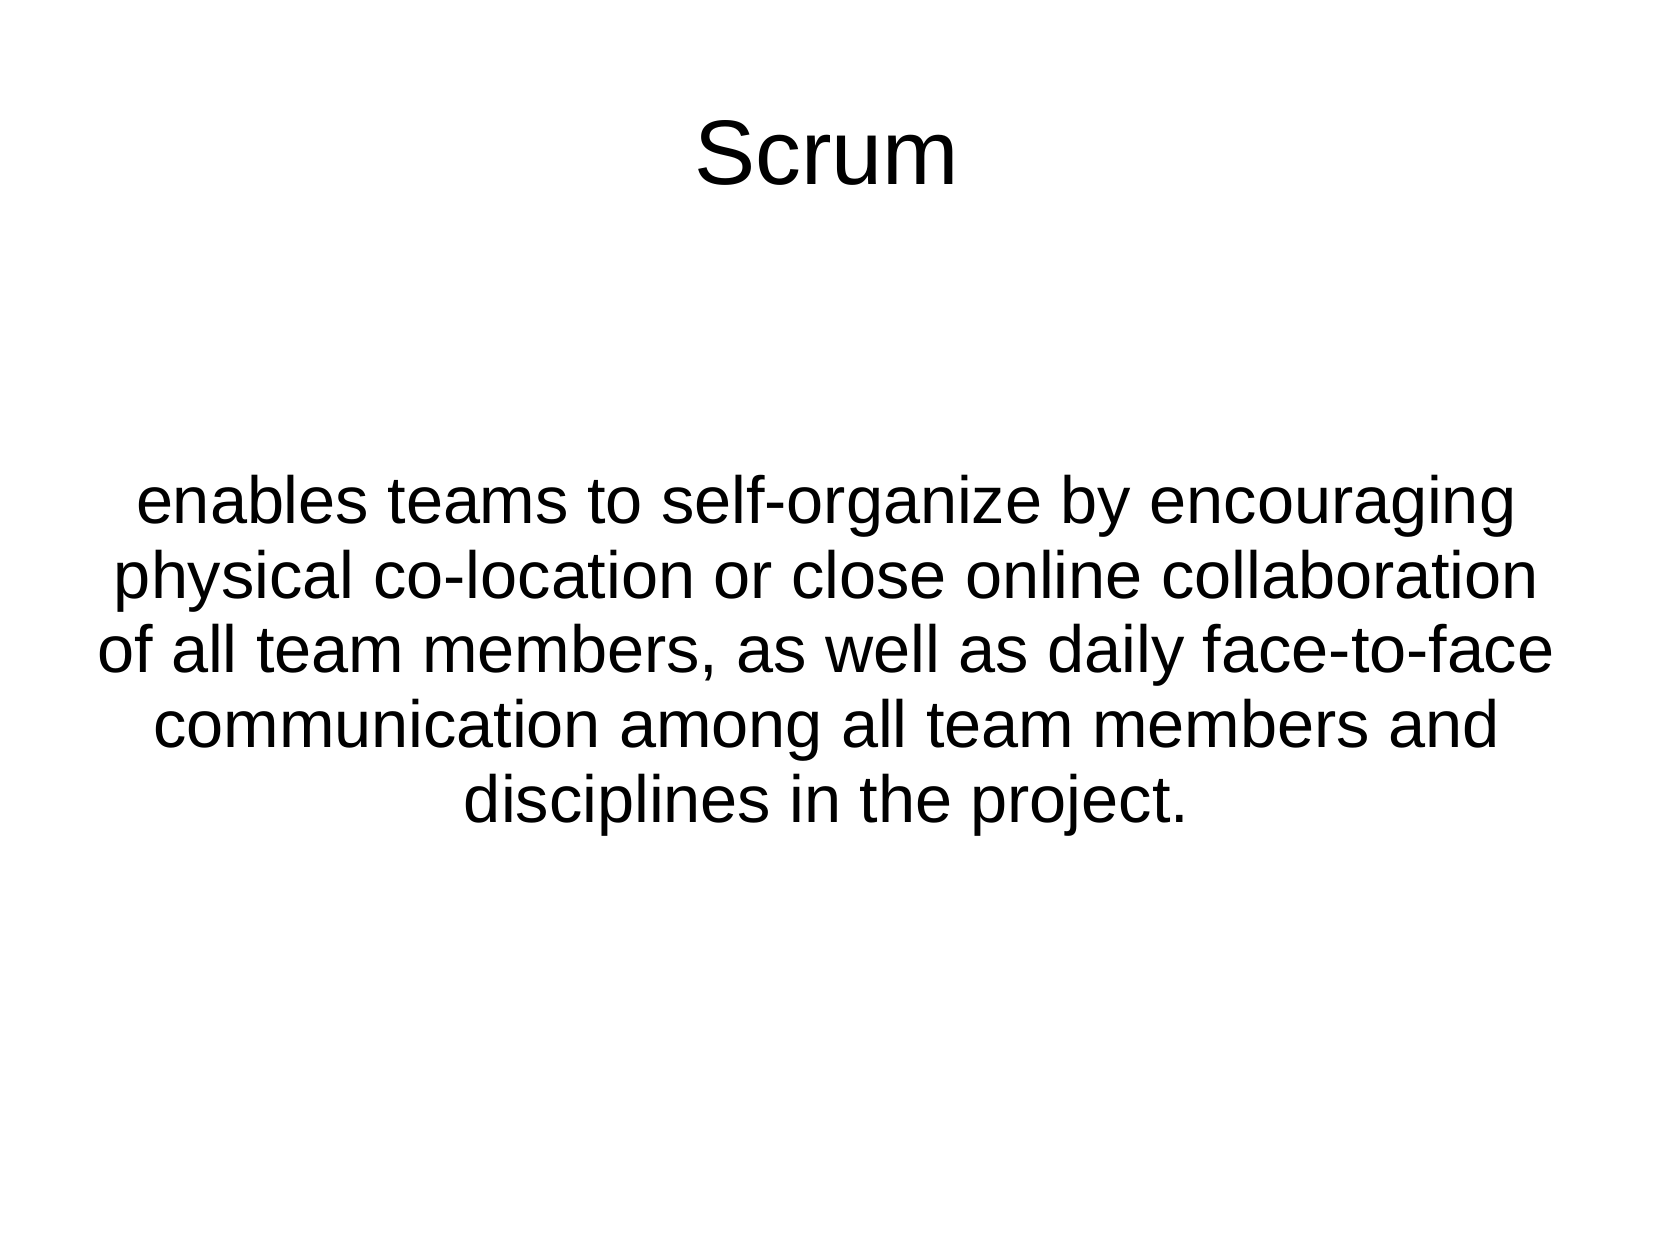

# Scrum
enables teams to self-organize by encouraging physical co-location or close online collaboration of all team members, as well as daily face-to-face communication among all team members and disciplines in the project.